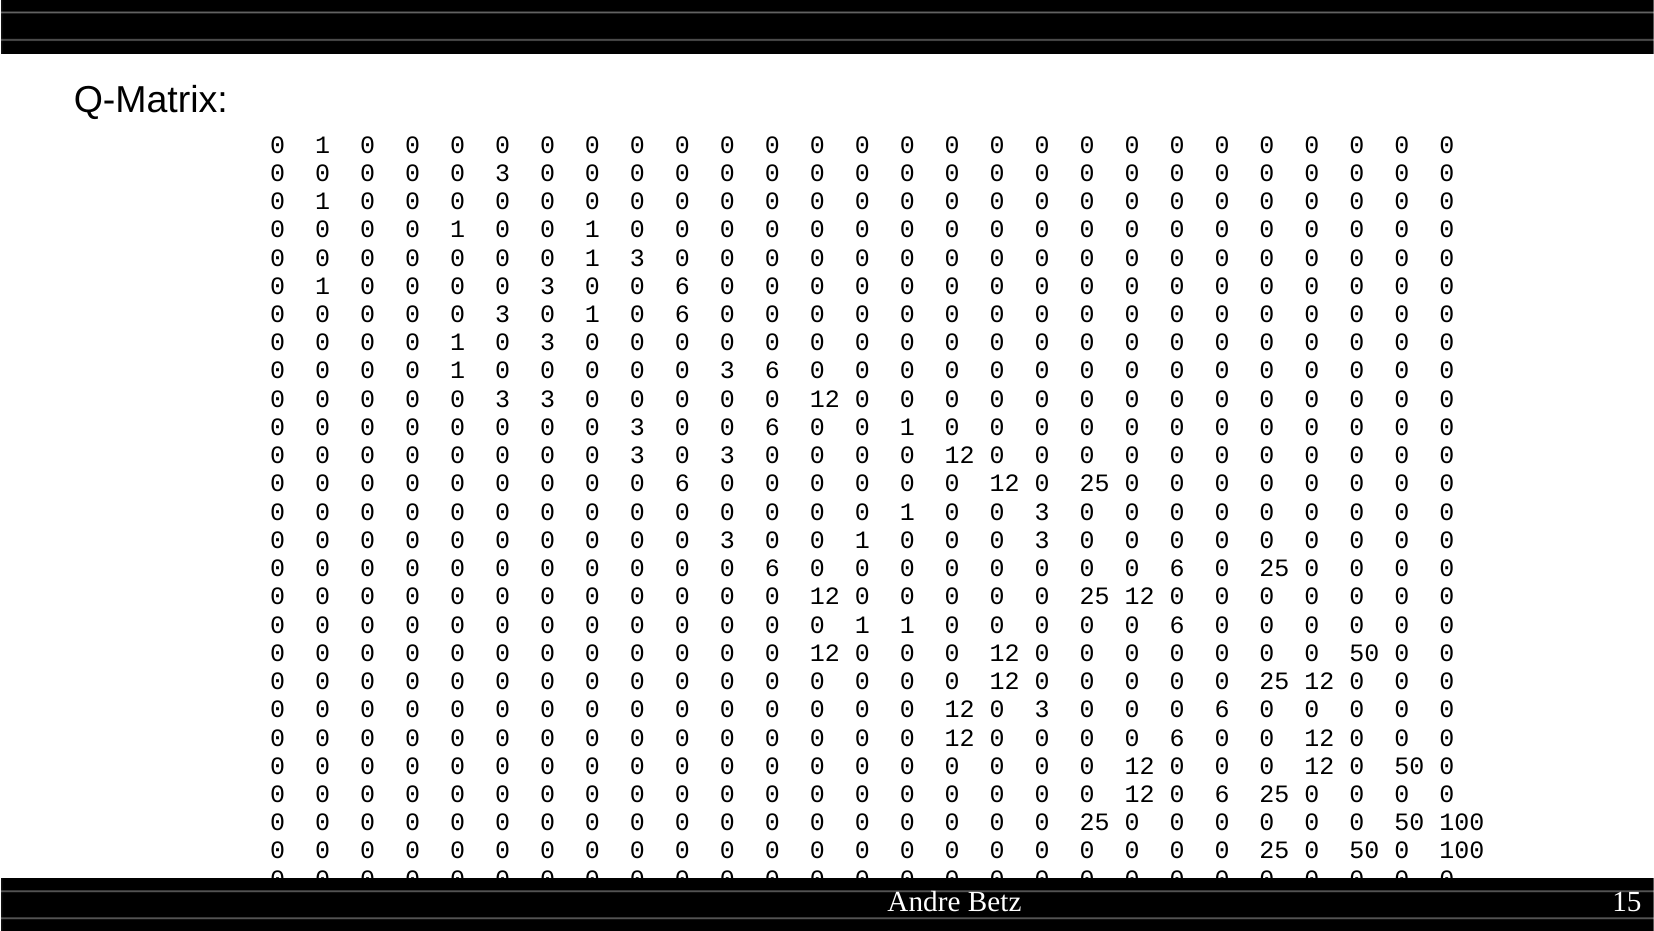

Q-Matrix:
0 1 0 0 0 0 0 0 0 0 0 0 0 0 0 0 0 0 0 0 0 0 0 0 0 0 0
0 0 0 0 0 3 0 0 0 0 0 0 0 0 0 0 0 0 0 0 0 0 0 0 0 0 0
0 1 0 0 0 0 0 0 0 0 0 0 0 0 0 0 0 0 0 0 0 0 0 0 0 0 0
0 0 0 0 1 0 0 1 0 0 0 0 0 0 0 0 0 0 0 0 0 0 0 0 0 0 0
0 0 0 0 0 0 0 1 3 0 0 0 0 0 0 0 0 0 0 0 0 0 0 0 0 0 0
0 1 0 0 0 0 3 0 0 6 0 0 0 0 0 0 0 0 0 0 0 0 0 0 0 0 0
0 0 0 0 0 3 0 1 0 6 0 0 0 0 0 0 0 0 0 0 0 0 0 0 0 0 0
0 0 0 0 1 0 3 0 0 0 0 0 0 0 0 0 0 0 0 0 0 0 0 0 0 0 0
0 0 0 0 1 0 0 0 0 0 3 6 0 0 0 0 0 0 0 0 0 0 0 0 0 0 0
0 0 0 0 0 3 3 0 0 0 0 0 12 0 0 0 0 0 0 0 0 0 0 0 0 0 0
0 0 0 0 0 0 0 0 3 0 0 6 0 0 1 0 0 0 0 0 0 0 0 0 0 0 0
0 0 0 0 0 0 0 0 3 0 3 0 0 0 0 12 0 0 0 0 0 0 0 0 0 0 0
0 0 0 0 0 0 0 0 0 6 0 0 0 0 0 0 12 0 25 0 0 0 0 0 0 0 0
0 0 0 0 0 0 0 0 0 0 0 0 0 0 1 0 0 3 0 0 0 0 0 0 0 0 0
0 0 0 0 0 0 0 0 0 0 3 0 0 1 0 0 0 3 0 0 0 0 0 0 0 0 0
0 0 0 0 0 0 0 0 0 0 0 6 0 0 0 0 0 0 0 0 6 0 25 0 0 0 0
0 0 0 0 0 0 0 0 0 0 0 0 12 0 0 0 0 0 25 12 0 0 0 0 0 0 0
0 0 0 0 0 0 0 0 0 0 0 0 0 1 1 0 0 0 0 0 6 0 0 0 0 0 0
0 0 0 0 0 0 0 0 0 0 0 0 12 0 0 0 12 0 0 0 0 0 0 0 50 0 0
0 0 0 0 0 0 0 0 0 0 0 0 0 0 0 0 12 0 0 0 0 0 25 12 0 0 0
0 0 0 0 0 0 0 0 0 0 0 0 0 0 0 12 0 3 0 0 0 6 0 0 0 0 0
0 0 0 0 0 0 0 0 0 0 0 0 0 0 0 12 0 0 0 0 6 0 0 12 0 0 0
0 0 0 0 0 0 0 0 0 0 0 0 0 0 0 0 0 0 0 12 0 0 0 12 0 50 0
0 0 0 0 0 0 0 0 0 0 0 0 0 0 0 0 0 0 0 12 0 6 25 0 0 0 0
0 0 0 0 0 0 0 0 0 0 0 0 0 0 0 0 0 0 25 0 0 0 0 0 0 50 100
0 0 0 0 0 0 0 0 0 0 0 0 0 0 0 0 0 0 0 0 0 0 25 0 50 0 100
0 0 0 0 0 0 0 0 0 0 0 0 0 0 0 0 0 0 0 0 0 0 0 0 0 0 0